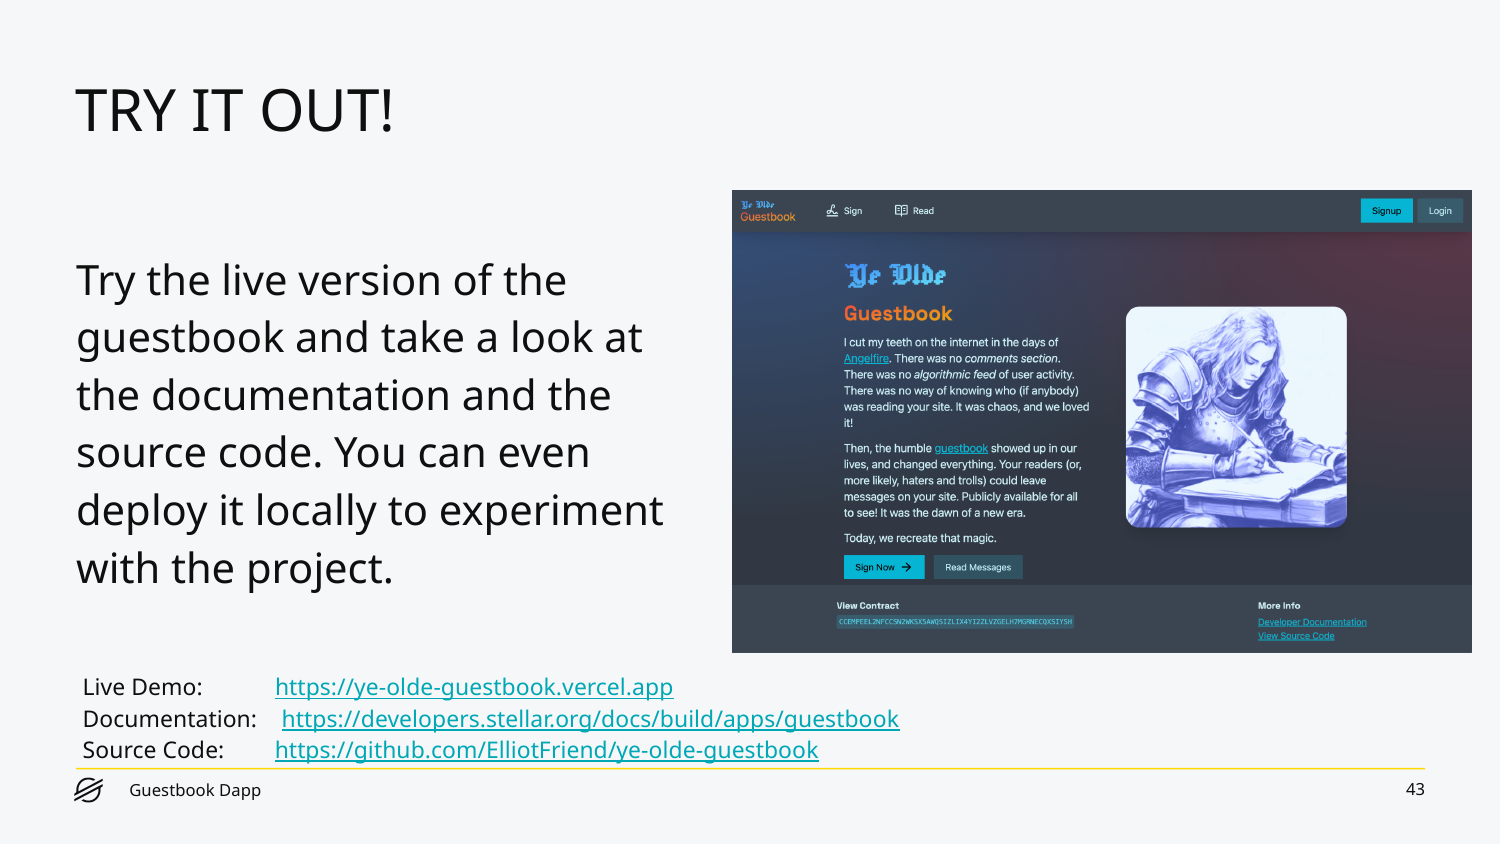

# TRY IT OUT!
Try the live version of the guestbook and take a look at the documentation and the source code. You can even deploy it locally to experiment with the project.
Live Demo: https://ye-olde-guestbook.vercel.app
Documentation: https://developers.stellar.org/docs/build/apps/guestbook
Source Code:	 https://github.com/ElliotFriend/ye-olde-guestbook
Guestbook Dapp